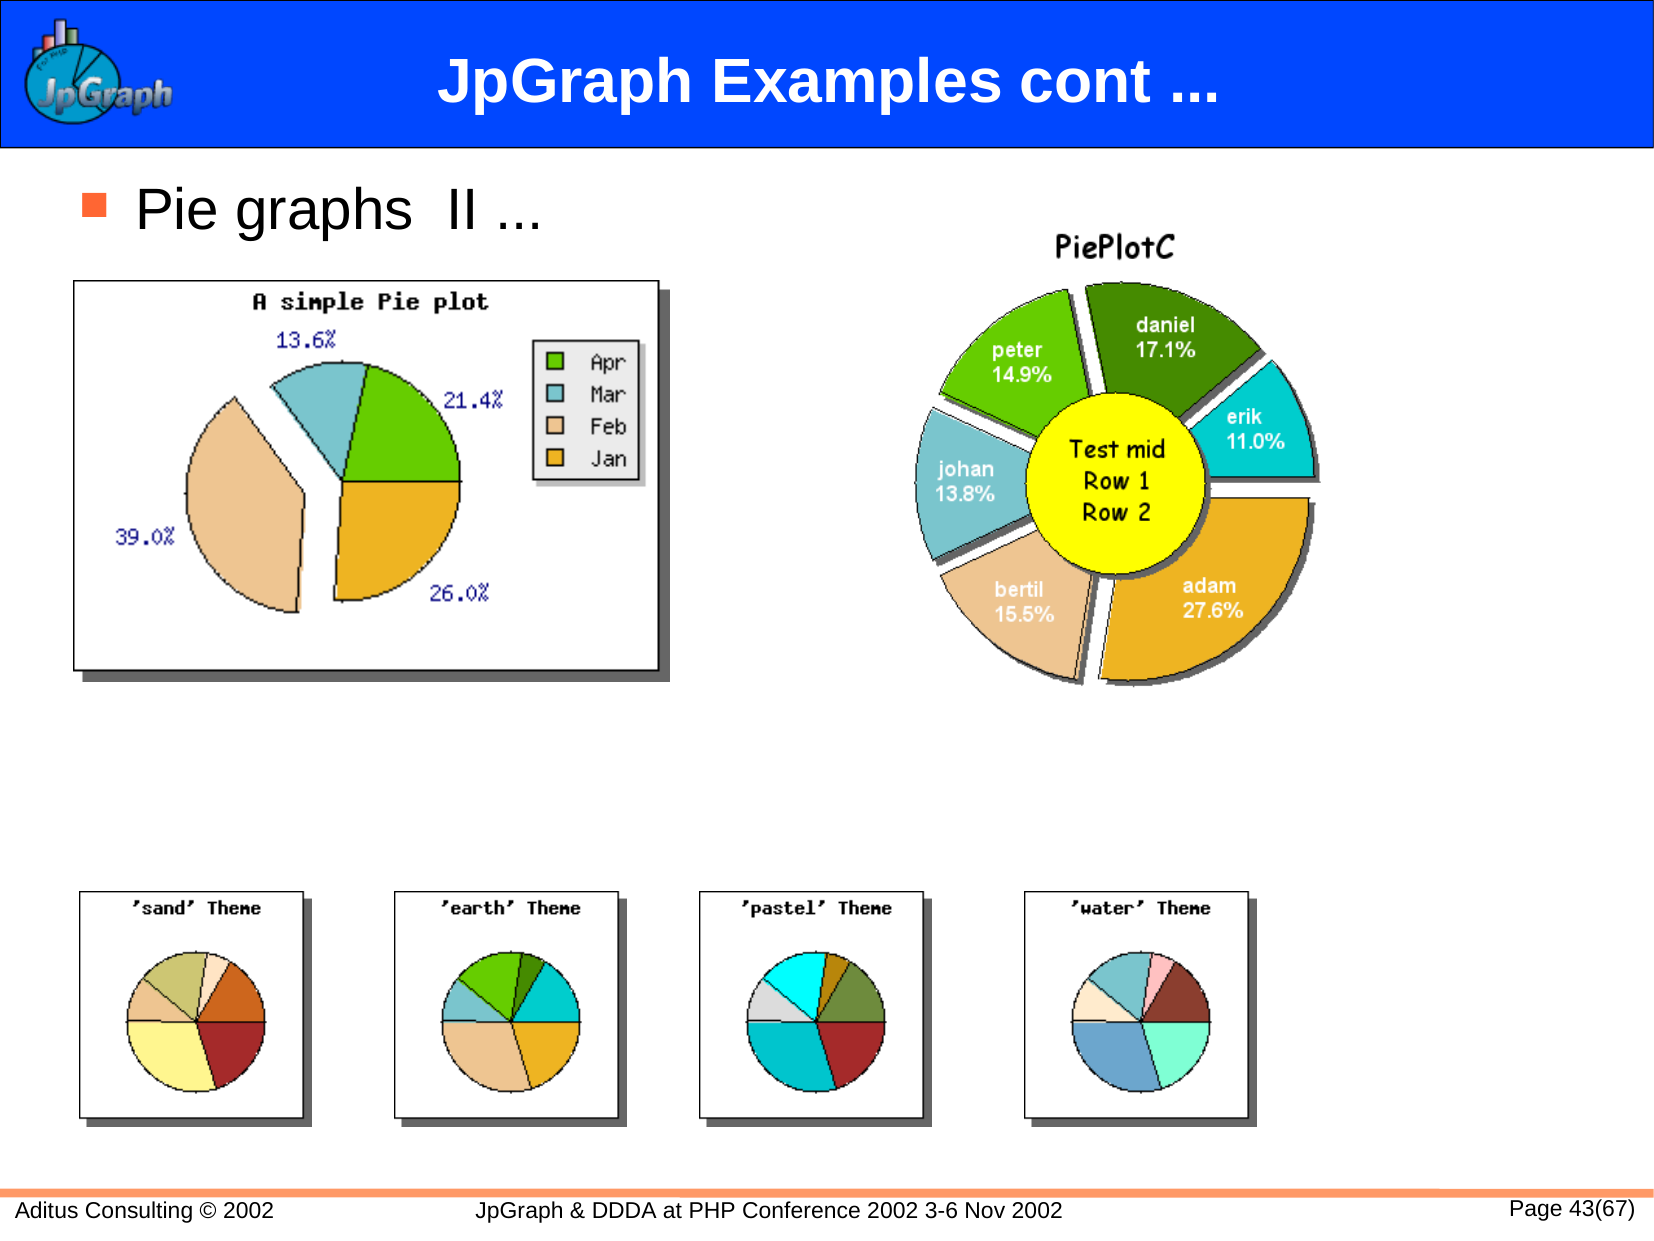

# JpGraph Examples cont ...
Pie graphs II ...